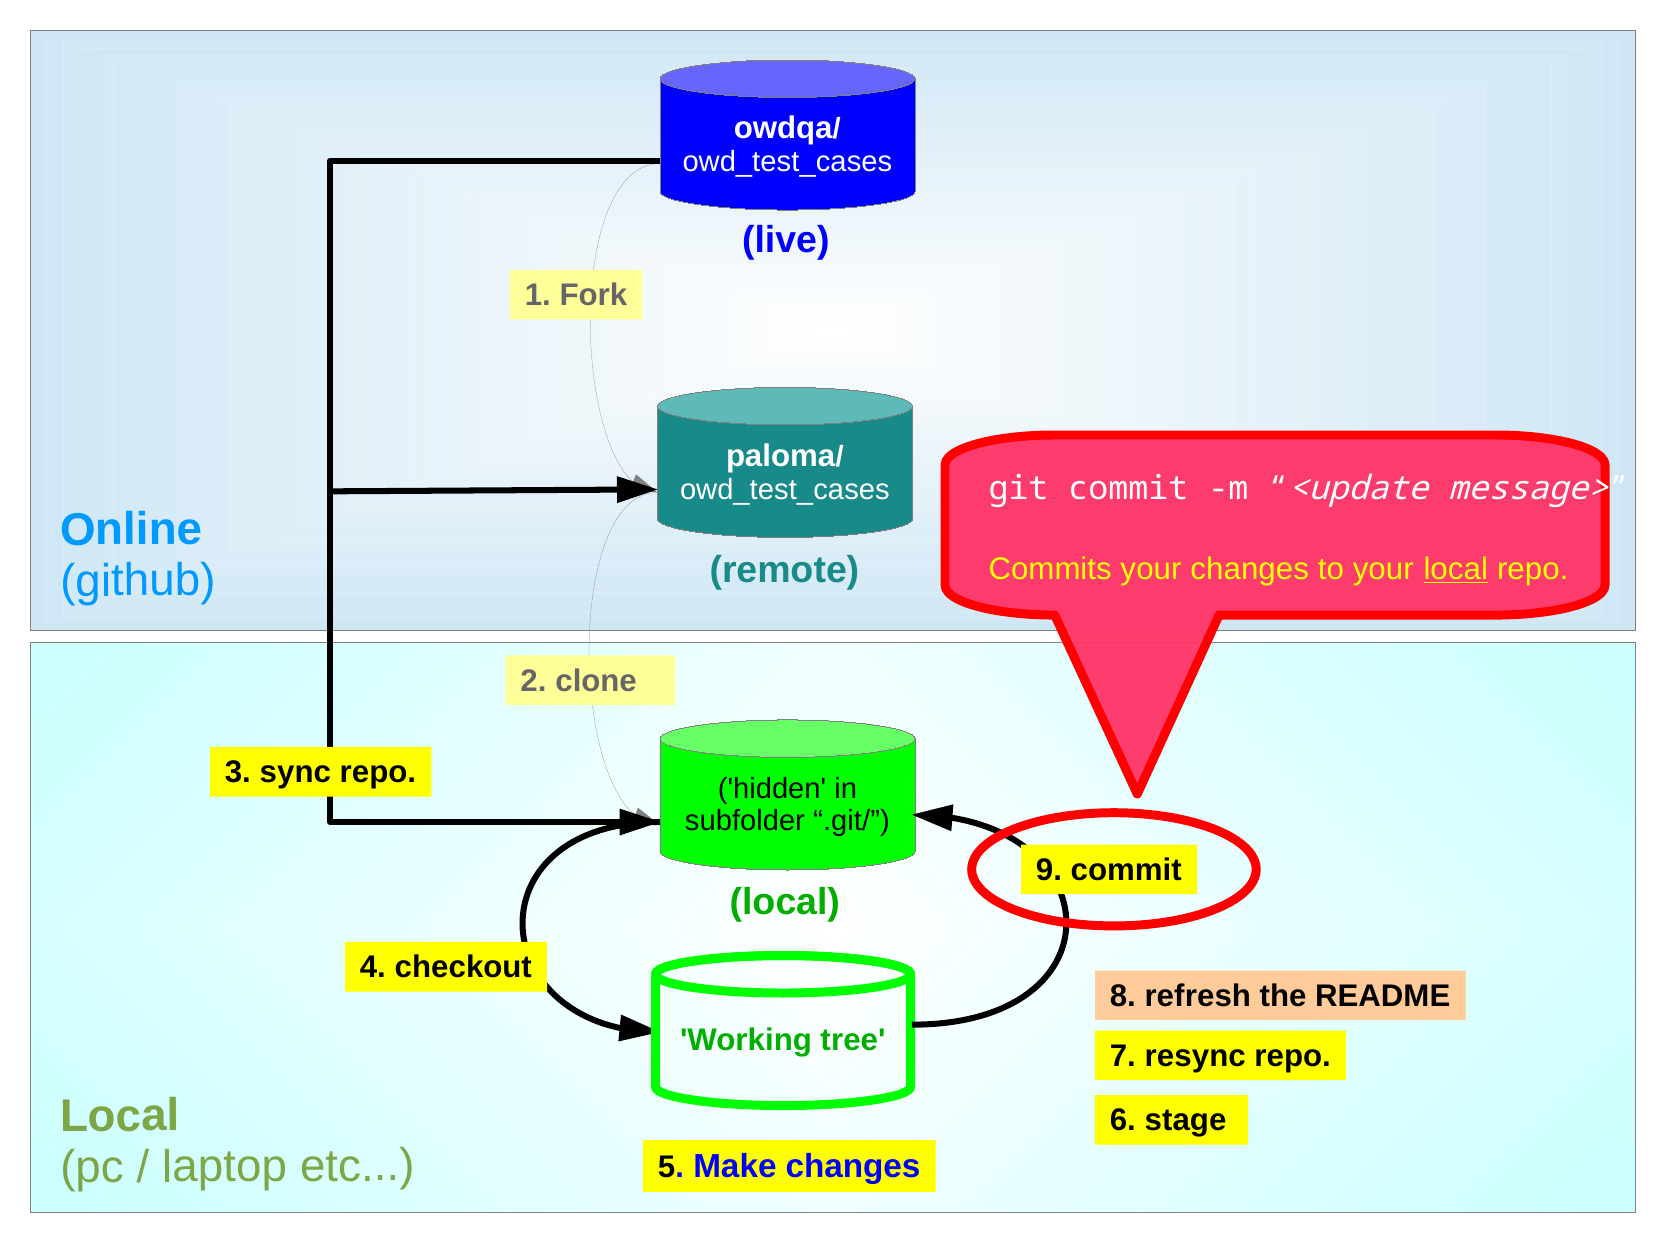

owdqa/
owd_test_cases
(live)
1. Fork
paloma/
owd_test_cases
(remote)
git commit -m “<update message>”
Commits your changes to your local repo.
Online
(github)
2. clone
('hidden' in
subfolder “.git/”)
(local)
3. sync repo.
9. commit
4. checkout
'Working tree'
8. refresh the README
7. resync repo.
Local
(pc / laptop etc...)
6. stage
5. Make changes